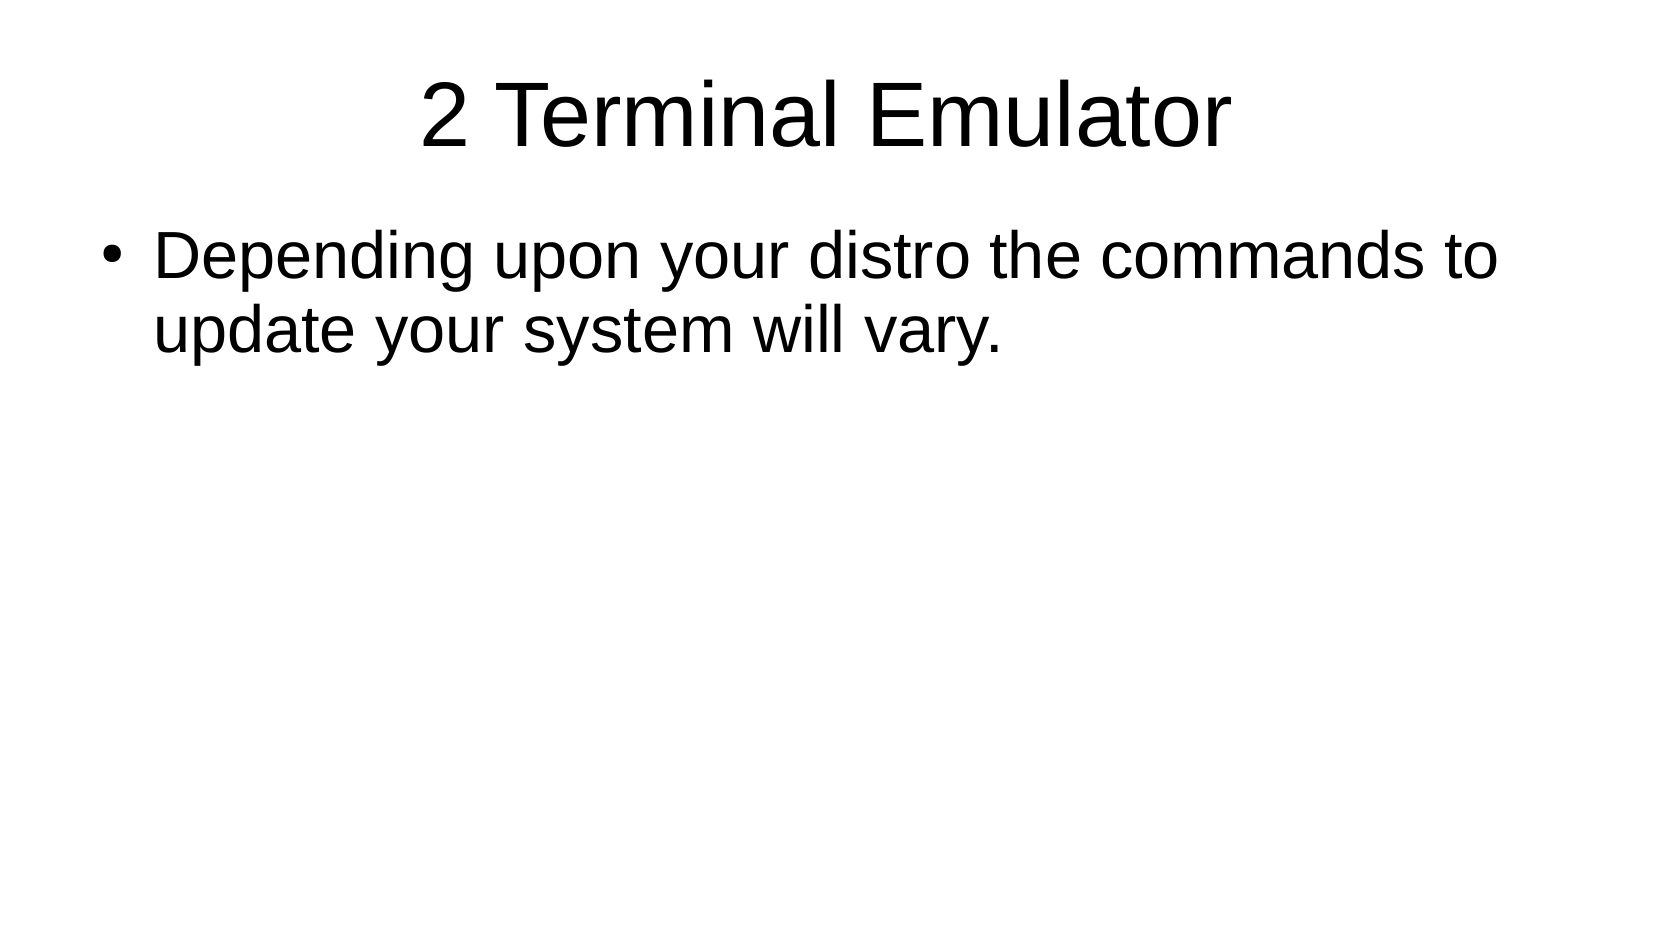

# 2 Terminal Emulator
Depending upon your distro the commands to update your system will vary.